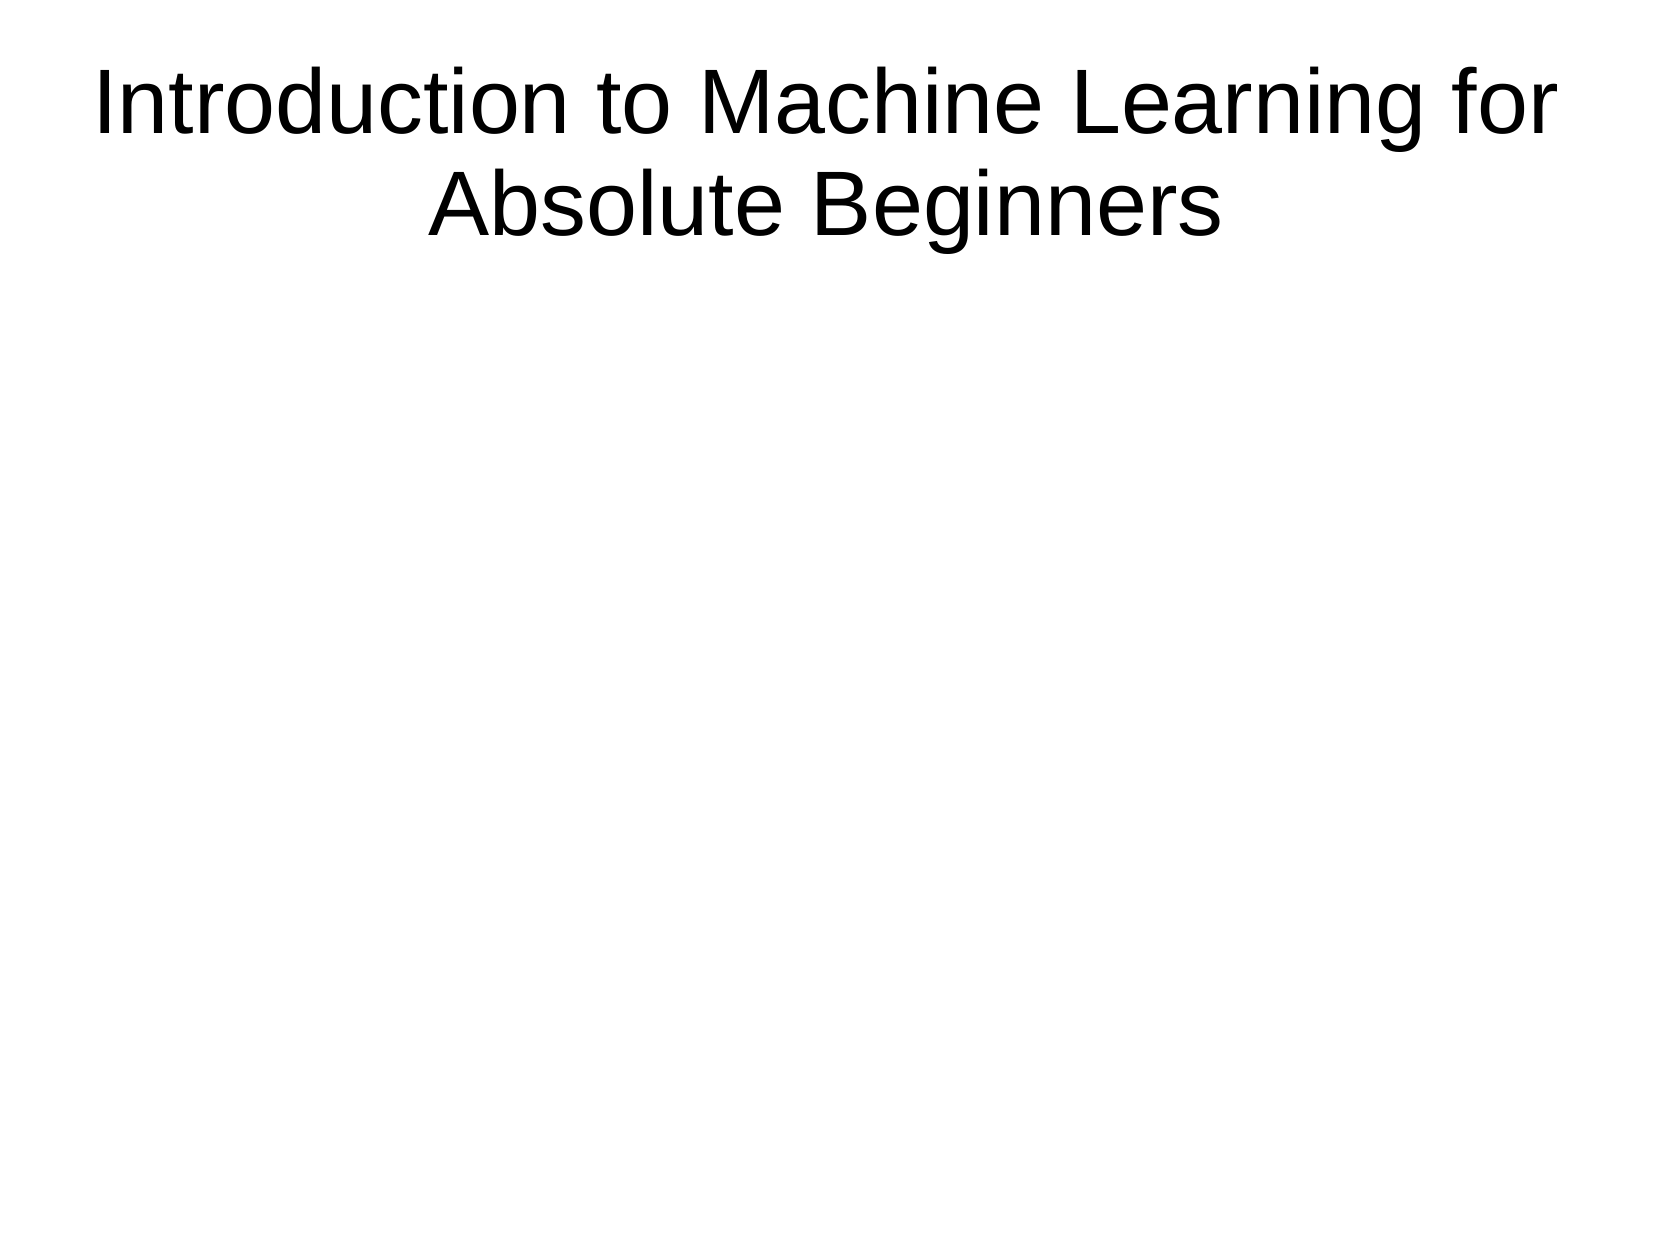

# Introduction to Machine Learning for Absolute Beginners